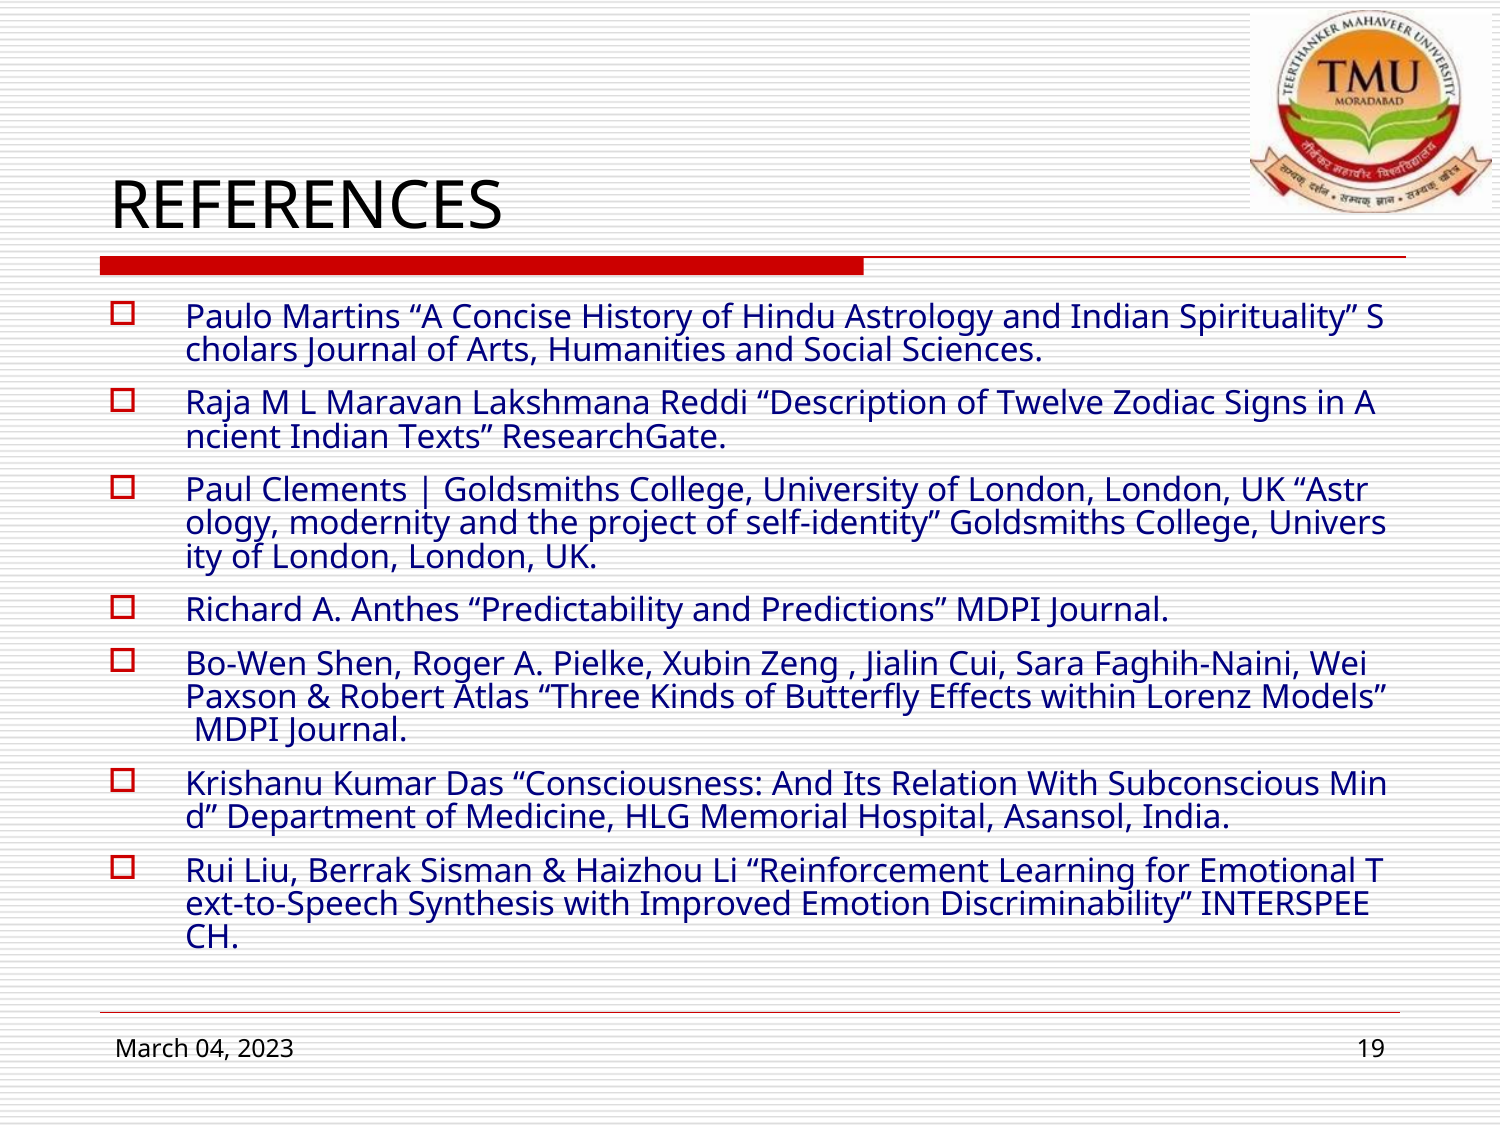

# REFERENCES
Paulo Martins “A Concise History of Hindu Astrology and Indian Spirituality” Scholars Journal of Arts, Humanities and Social Sciences.
Raja M L Maravan Lakshmana Reddi “Description of Twelve Zodiac Signs in Ancient Indian Texts” ResearchGate.
Paul Clements | Goldsmiths College, University of London, London, UK “Astrology, modernity and the project of self-identity” Goldsmiths College, University of London, London, UK.
Richard A. Anthes “Predictability and Predictions” MDPI Journal.
Bo-Wen Shen, Roger A. Pielke, Xubin Zeng , Jialin Cui, Sara Faghih-Naini, Wei Paxson & Robert Atlas “Three Kinds of Butterfly Effects within Lorenz Models” MDPI Journal.
Krishanu Kumar Das “Consciousness: And Its Relation With Subconscious Mind” Department of Medicine, HLG Memorial Hospital, Asansol, India.
Rui Liu, Berrak Sisman & Haizhou Li “Reinforcement Learning for Emotional Text-to-Speech Synthesis with Improved Emotion Discriminability” INTERSPEECH.
March 04, 2023